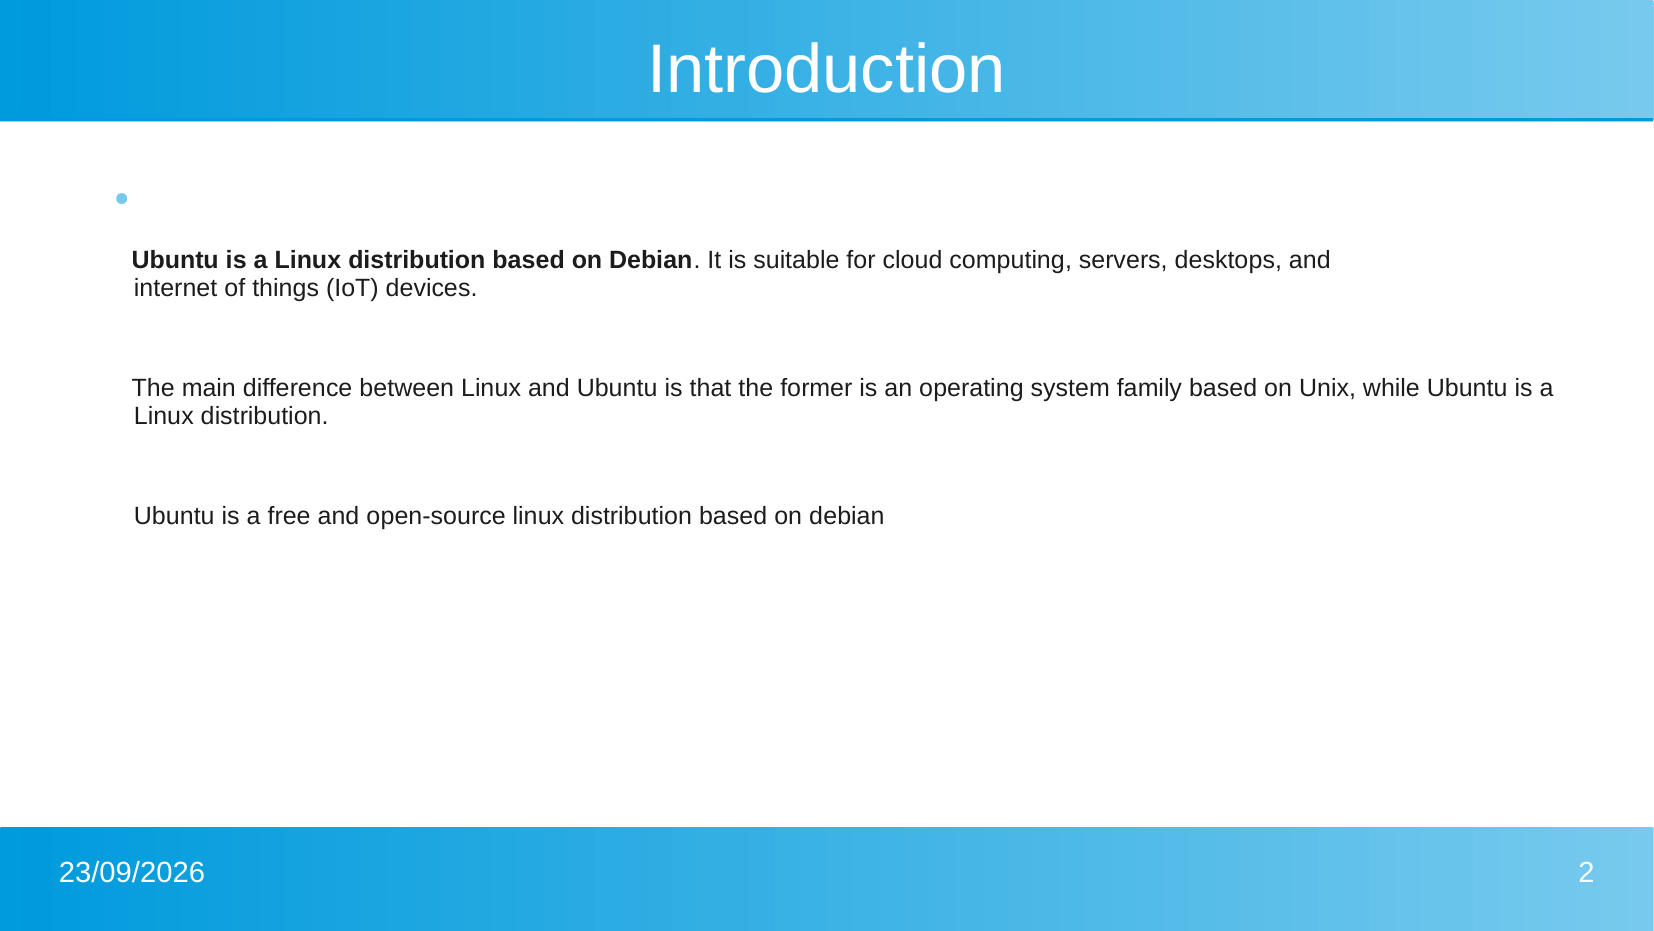

# Introduction
 Ubuntu is a Linux distribution based on Debian. It is suitable for cloud computing, servers, desktops, and 			 internet of things (IoT) devices.
 The main difference between Linux and Ubuntu is that the former is an operating system family based on Unix, while Ubuntu is a Linux distribution.
Ubuntu is a free and open-source linux distribution based on debian
2